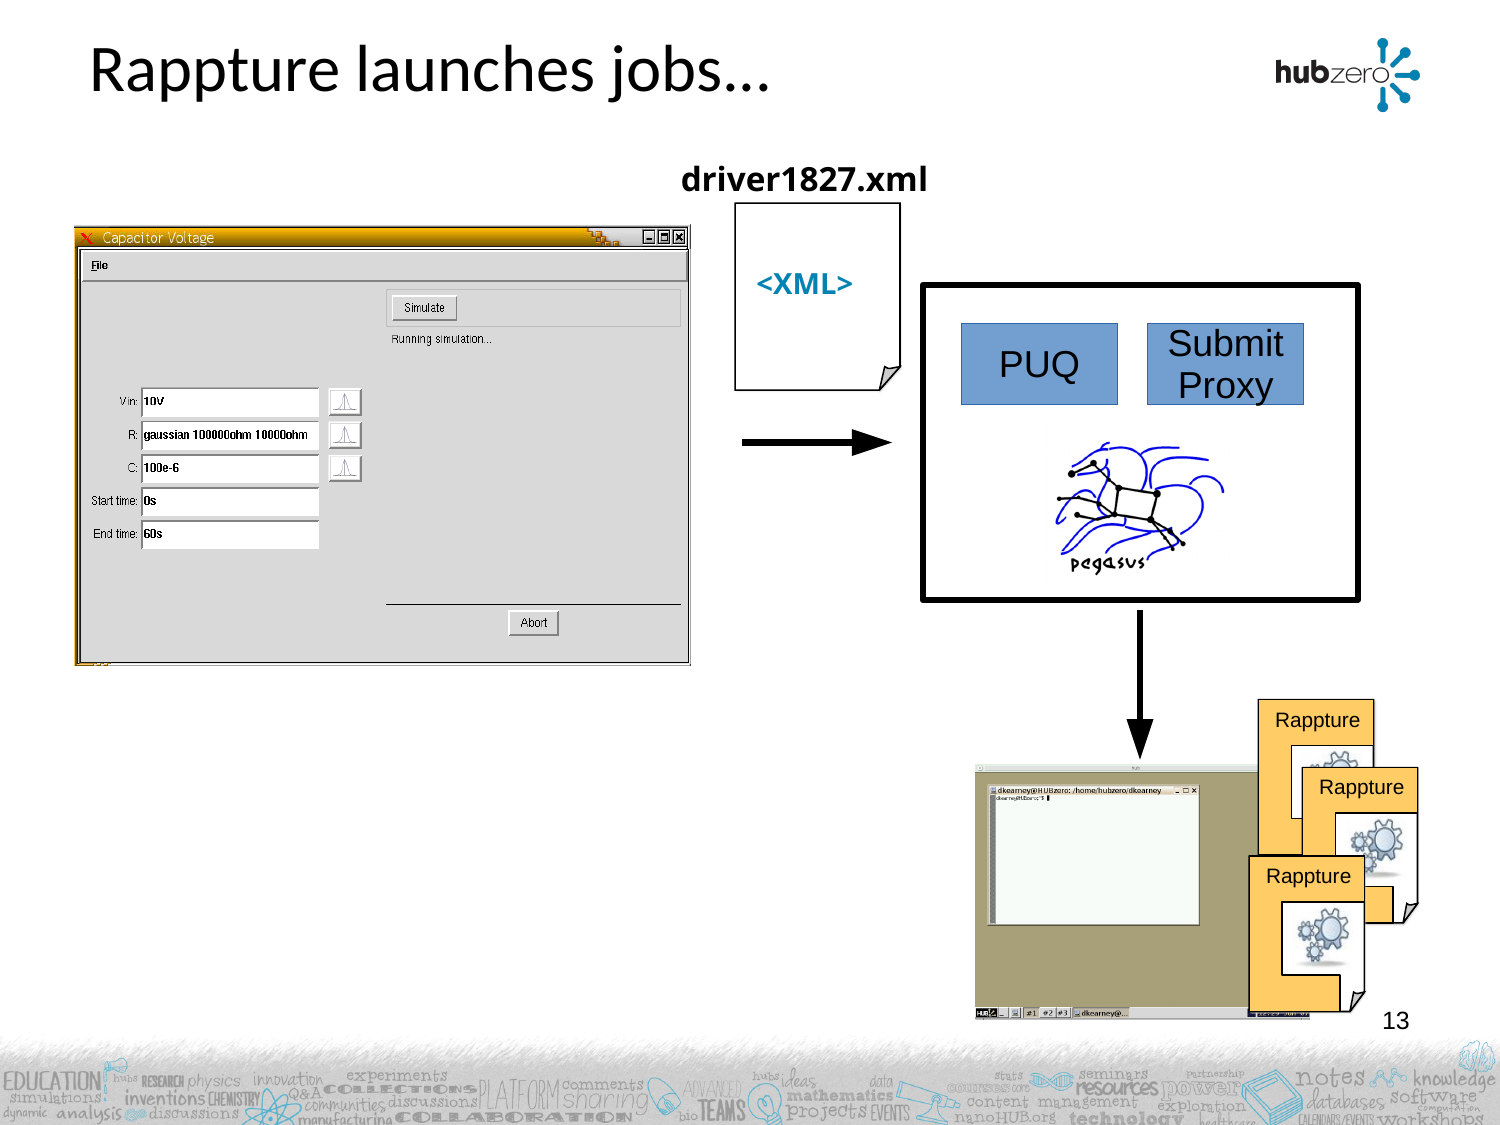

Rappture launches jobs...
driver1827.xml
<XML>
PUQ
Submit
Proxy
Rappture
Rappture
Rappture